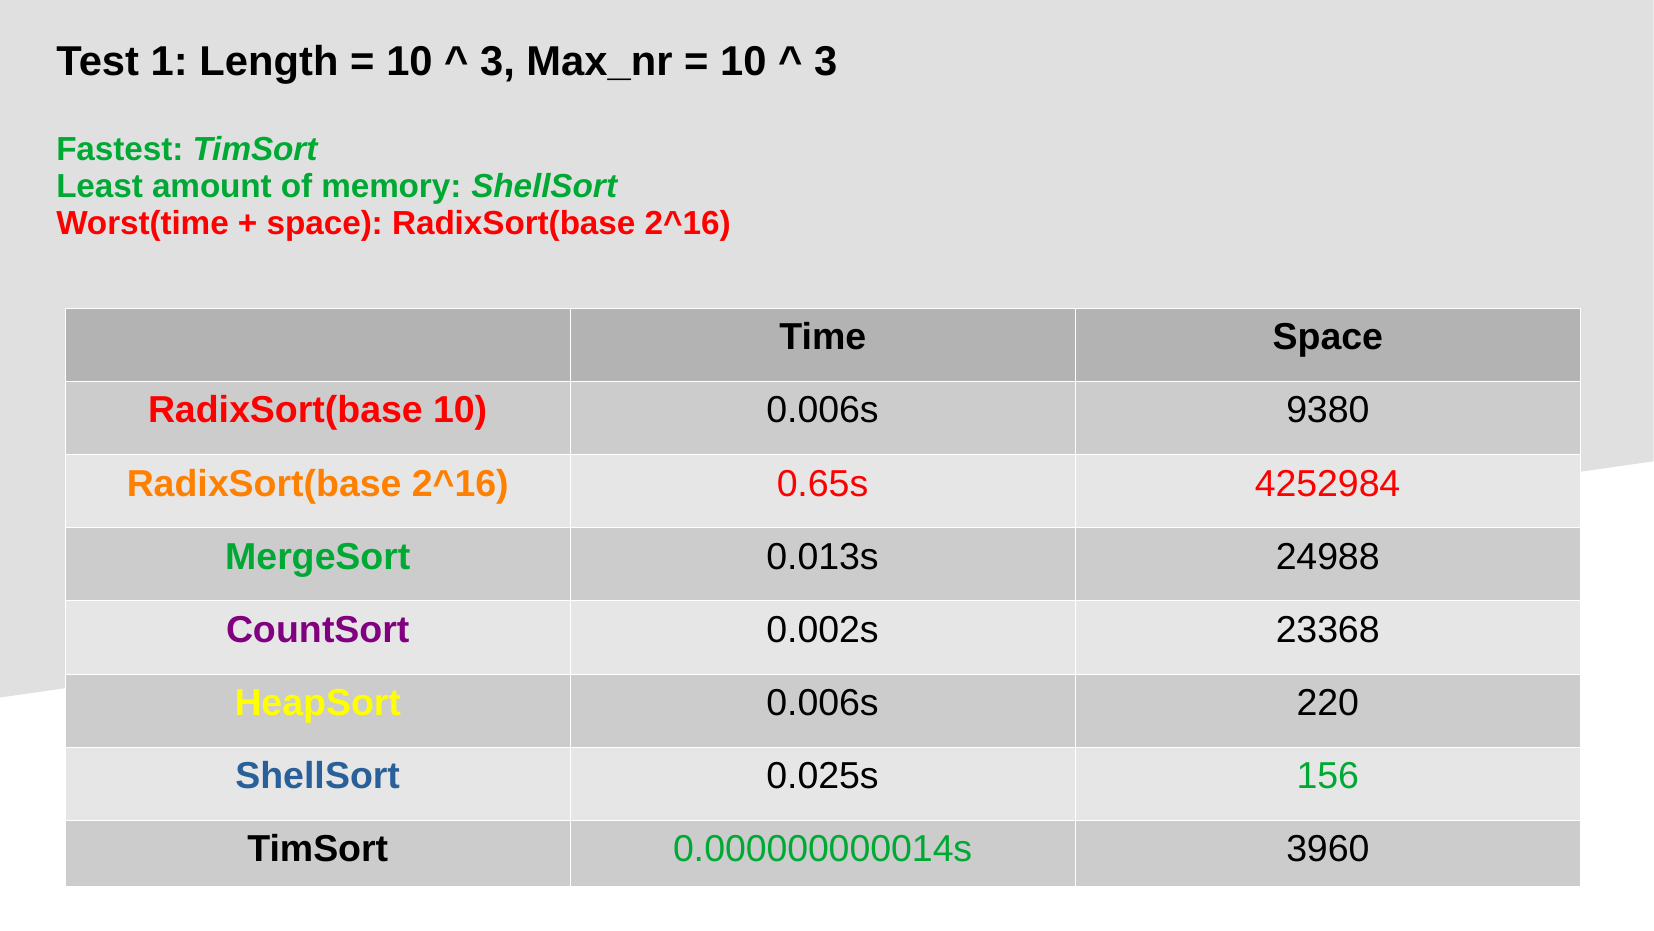

Test 1: Length = 10 ^ 3, Max_nr = 10 ^ 3
Fastest: TimSort
Least amount of memory: ShellSort
Worst(time + space): RadixSort(base 2^16)
| | Time | Space |
| --- | --- | --- |
| RadixSort(base 10) | 0.006s | 9380 |
| RadixSort(base 2^16) | 0.65s | 4252984 |
| MergeSort | 0.013s | 24988 |
| CountSort | 0.002s | 23368 |
| HeapSort | 0.006s | 220 |
| ShellSort | 0.025s | 156 |
| TimSort | 0.000000000014s | 3960 |